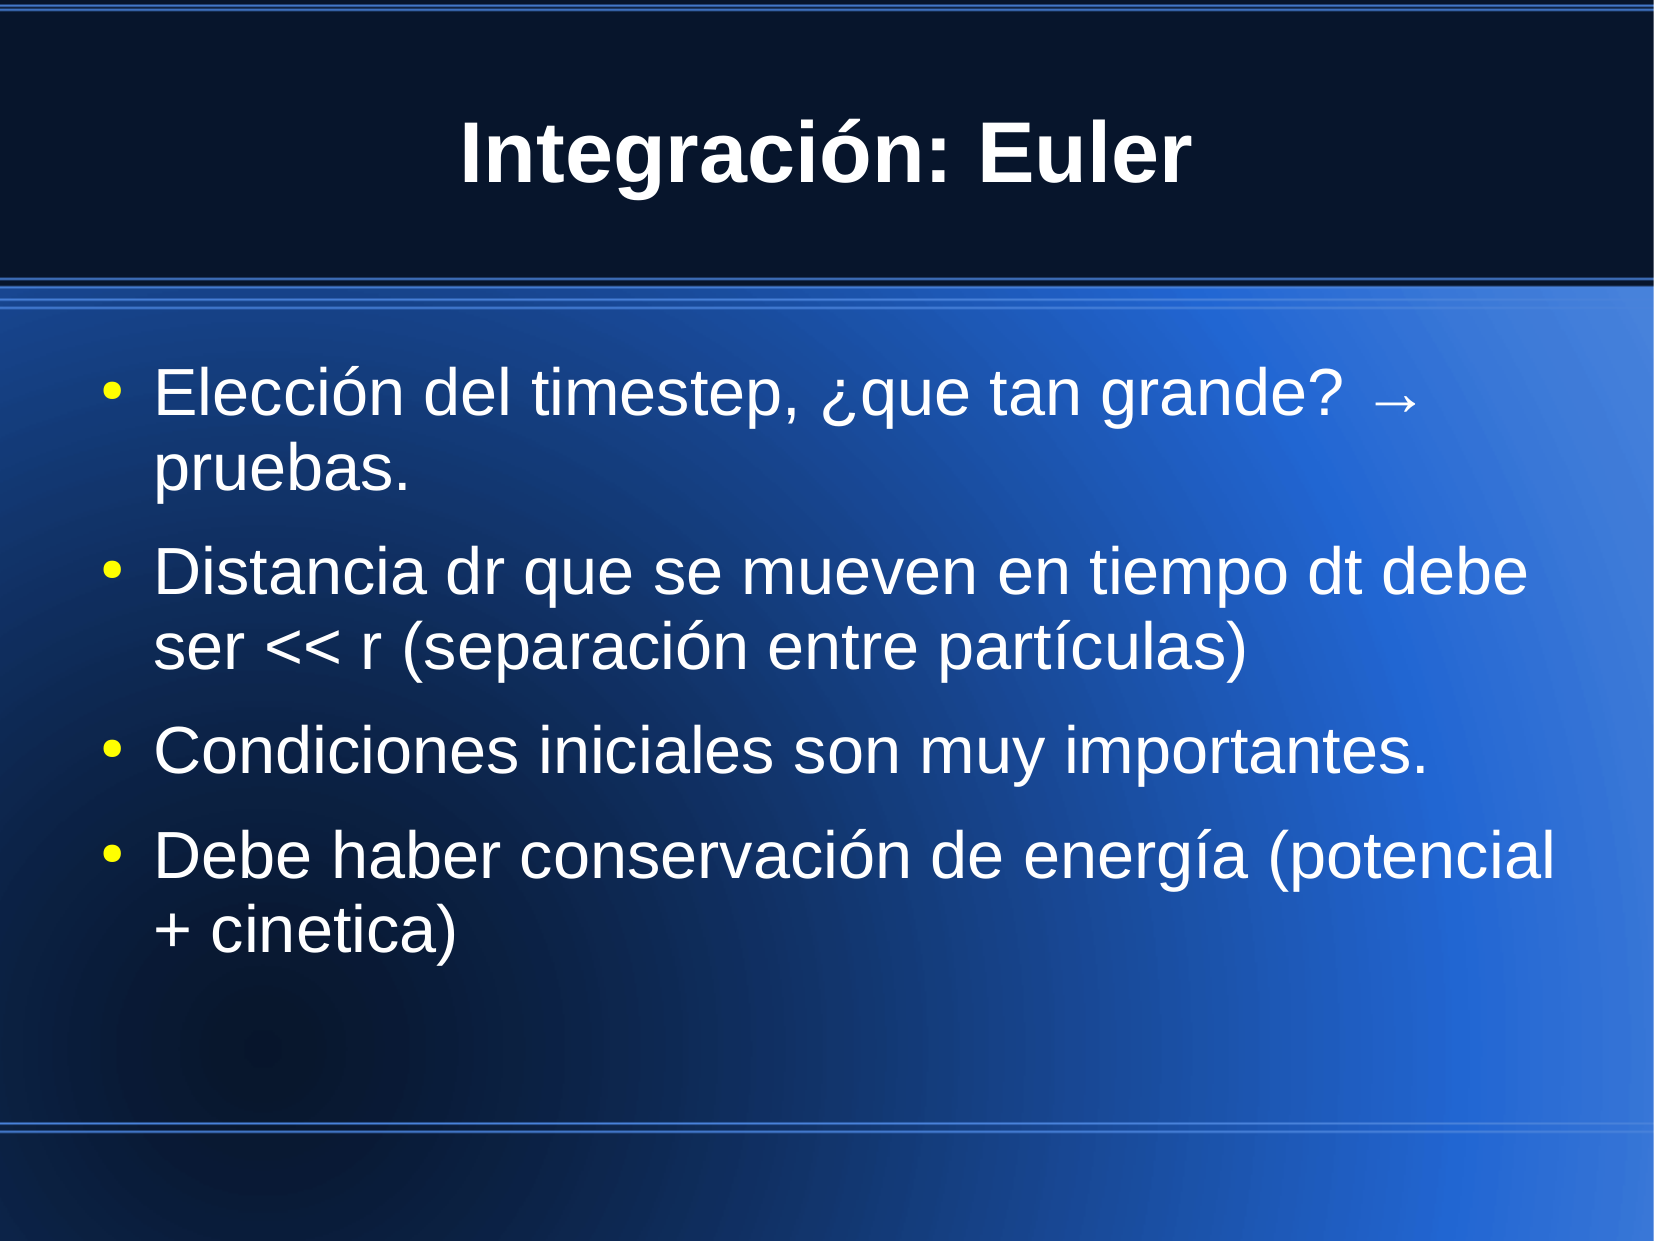

# Integración: Euler
Elección del timestep, ¿que tan grande? → pruebas.
Distancia dr que se mueven en tiempo dt debe ser << r (separación entre partículas)
Condiciones iniciales son muy importantes.
Debe haber conservación de energía (potencial + cinetica)